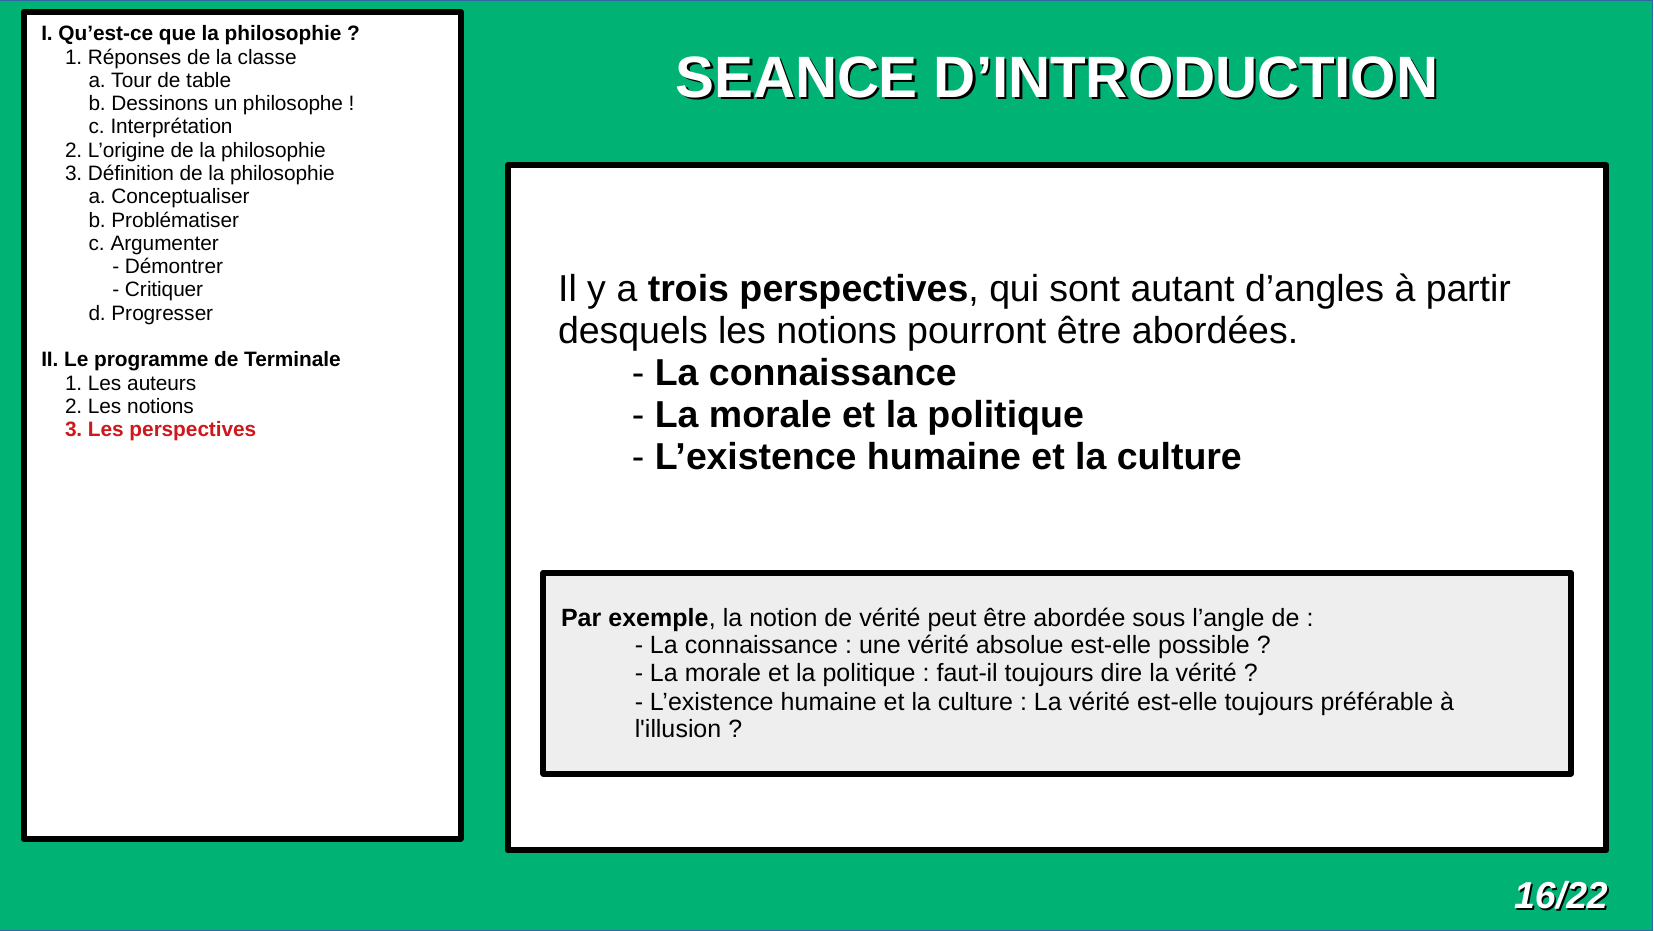

SEANCE D’INTRODUCTION
I. Qu’est-ce que la philosophie ?
	1. Réponses de la classe
		a. Tour de table
		b. Dessinons un philosophe !
		c. Interprétation
	2. L’origine de la philosophie
	3. Définition de la philosophie
		a. Conceptualiser
		b. Problématiser
		c. Argumenter
			- Démontrer
			- Critiquer
		d. Progresser
II. Le programme de Terminale
	1. Les auteurs
	2. Les notions
	3. Les perspectives
Il y a trois perspectives, qui sont autant d’angles à partir desquels les notions pourront être abordées.
	- La connaissance
	- La morale et la politique
	- L’existence humaine et la culture
Par exemple, la notion de vérité peut être abordée sous l’angle de :
	- La connaissance : une vérité absolue est-elle possible ?
	- La morale et la politique : faut-il toujours dire la vérité ?
	- L’existence humaine et la culture : La vérité est-elle toujours préférable à 		l'illusion ?